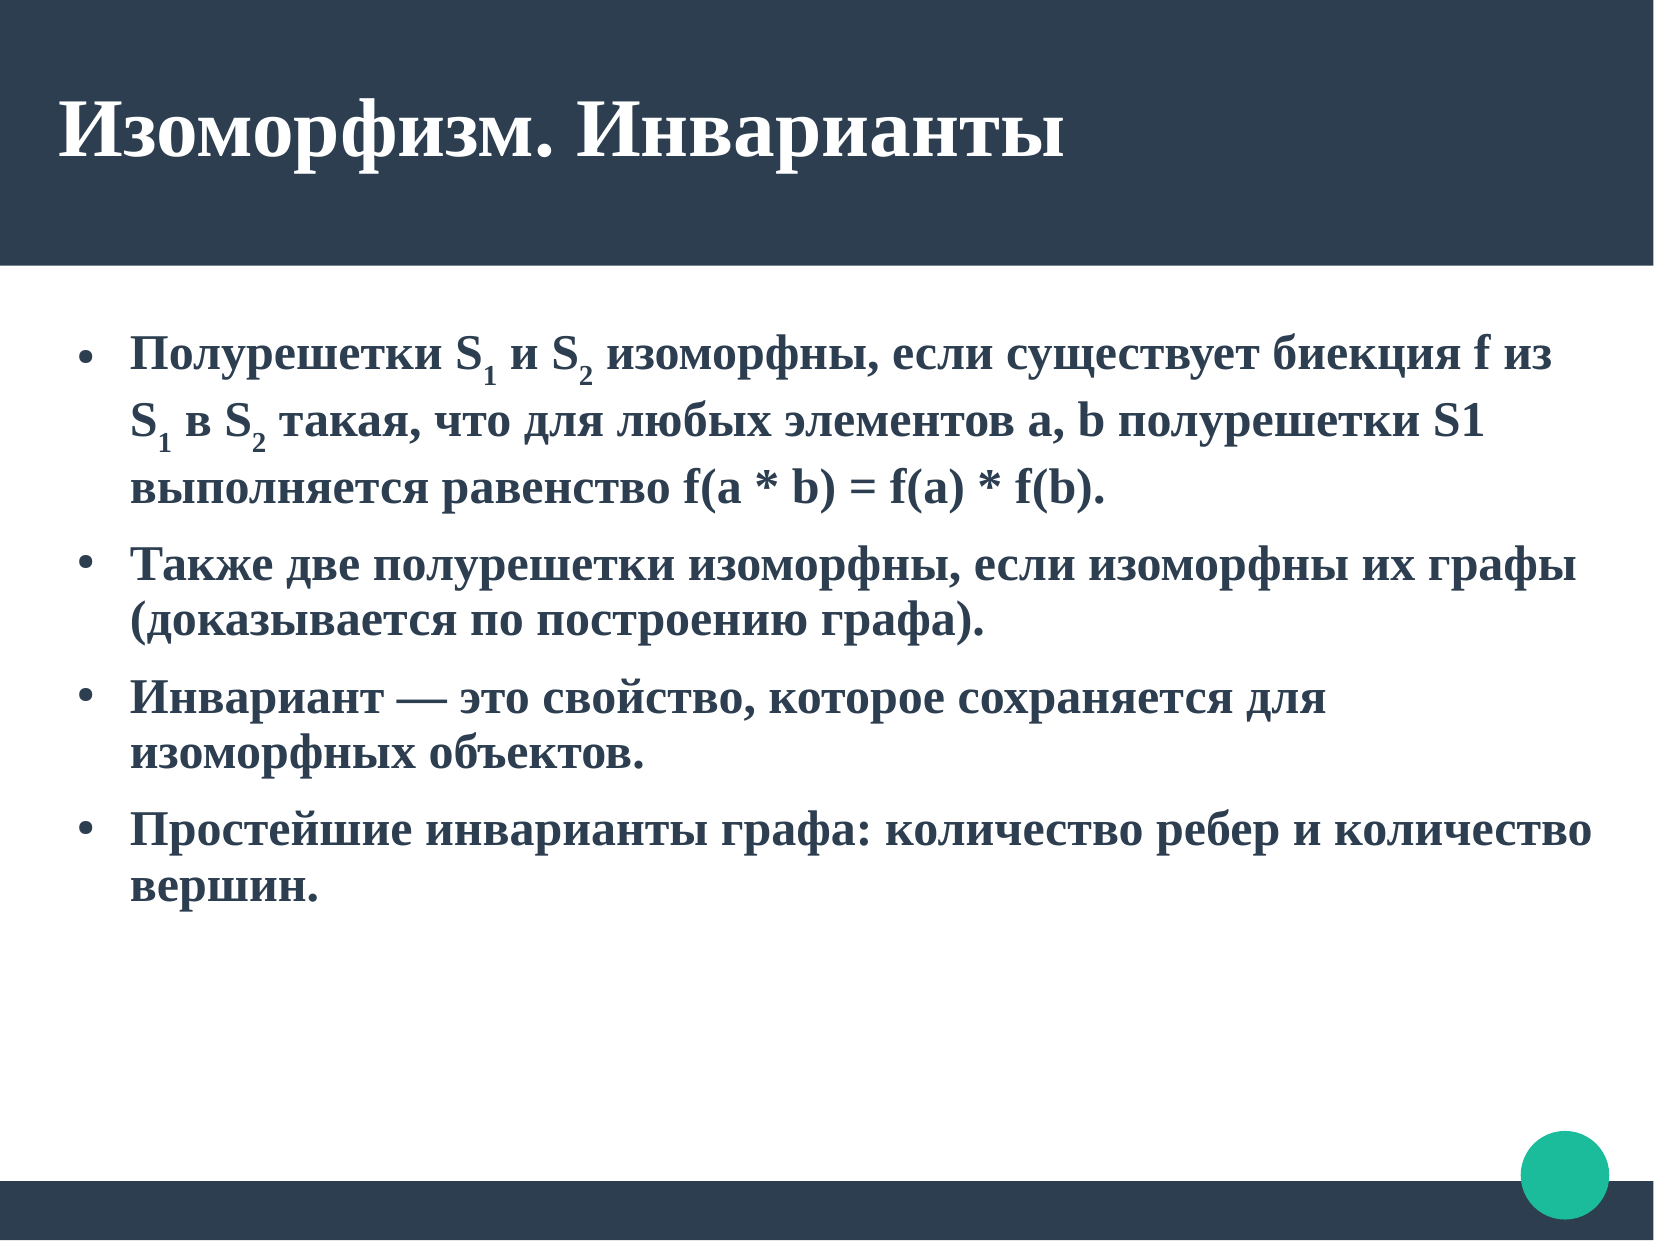

# Изоморфизм. Инварианты
Полурешетки S1 и S2 изоморфны, если существует биекция f из S1 в S2 такая, что для любых элементов a, b полурешетки S1 выполняется равенство f(a * b) = f(a) * f(b).
Также две полурешетки изоморфны, если изоморфны их графы (доказывается по построению графа).
Инвариант — это свойство, которое сохраняется для изоморфных объектов.
Простейшие инварианты графа: количество ребер и количество вершин.